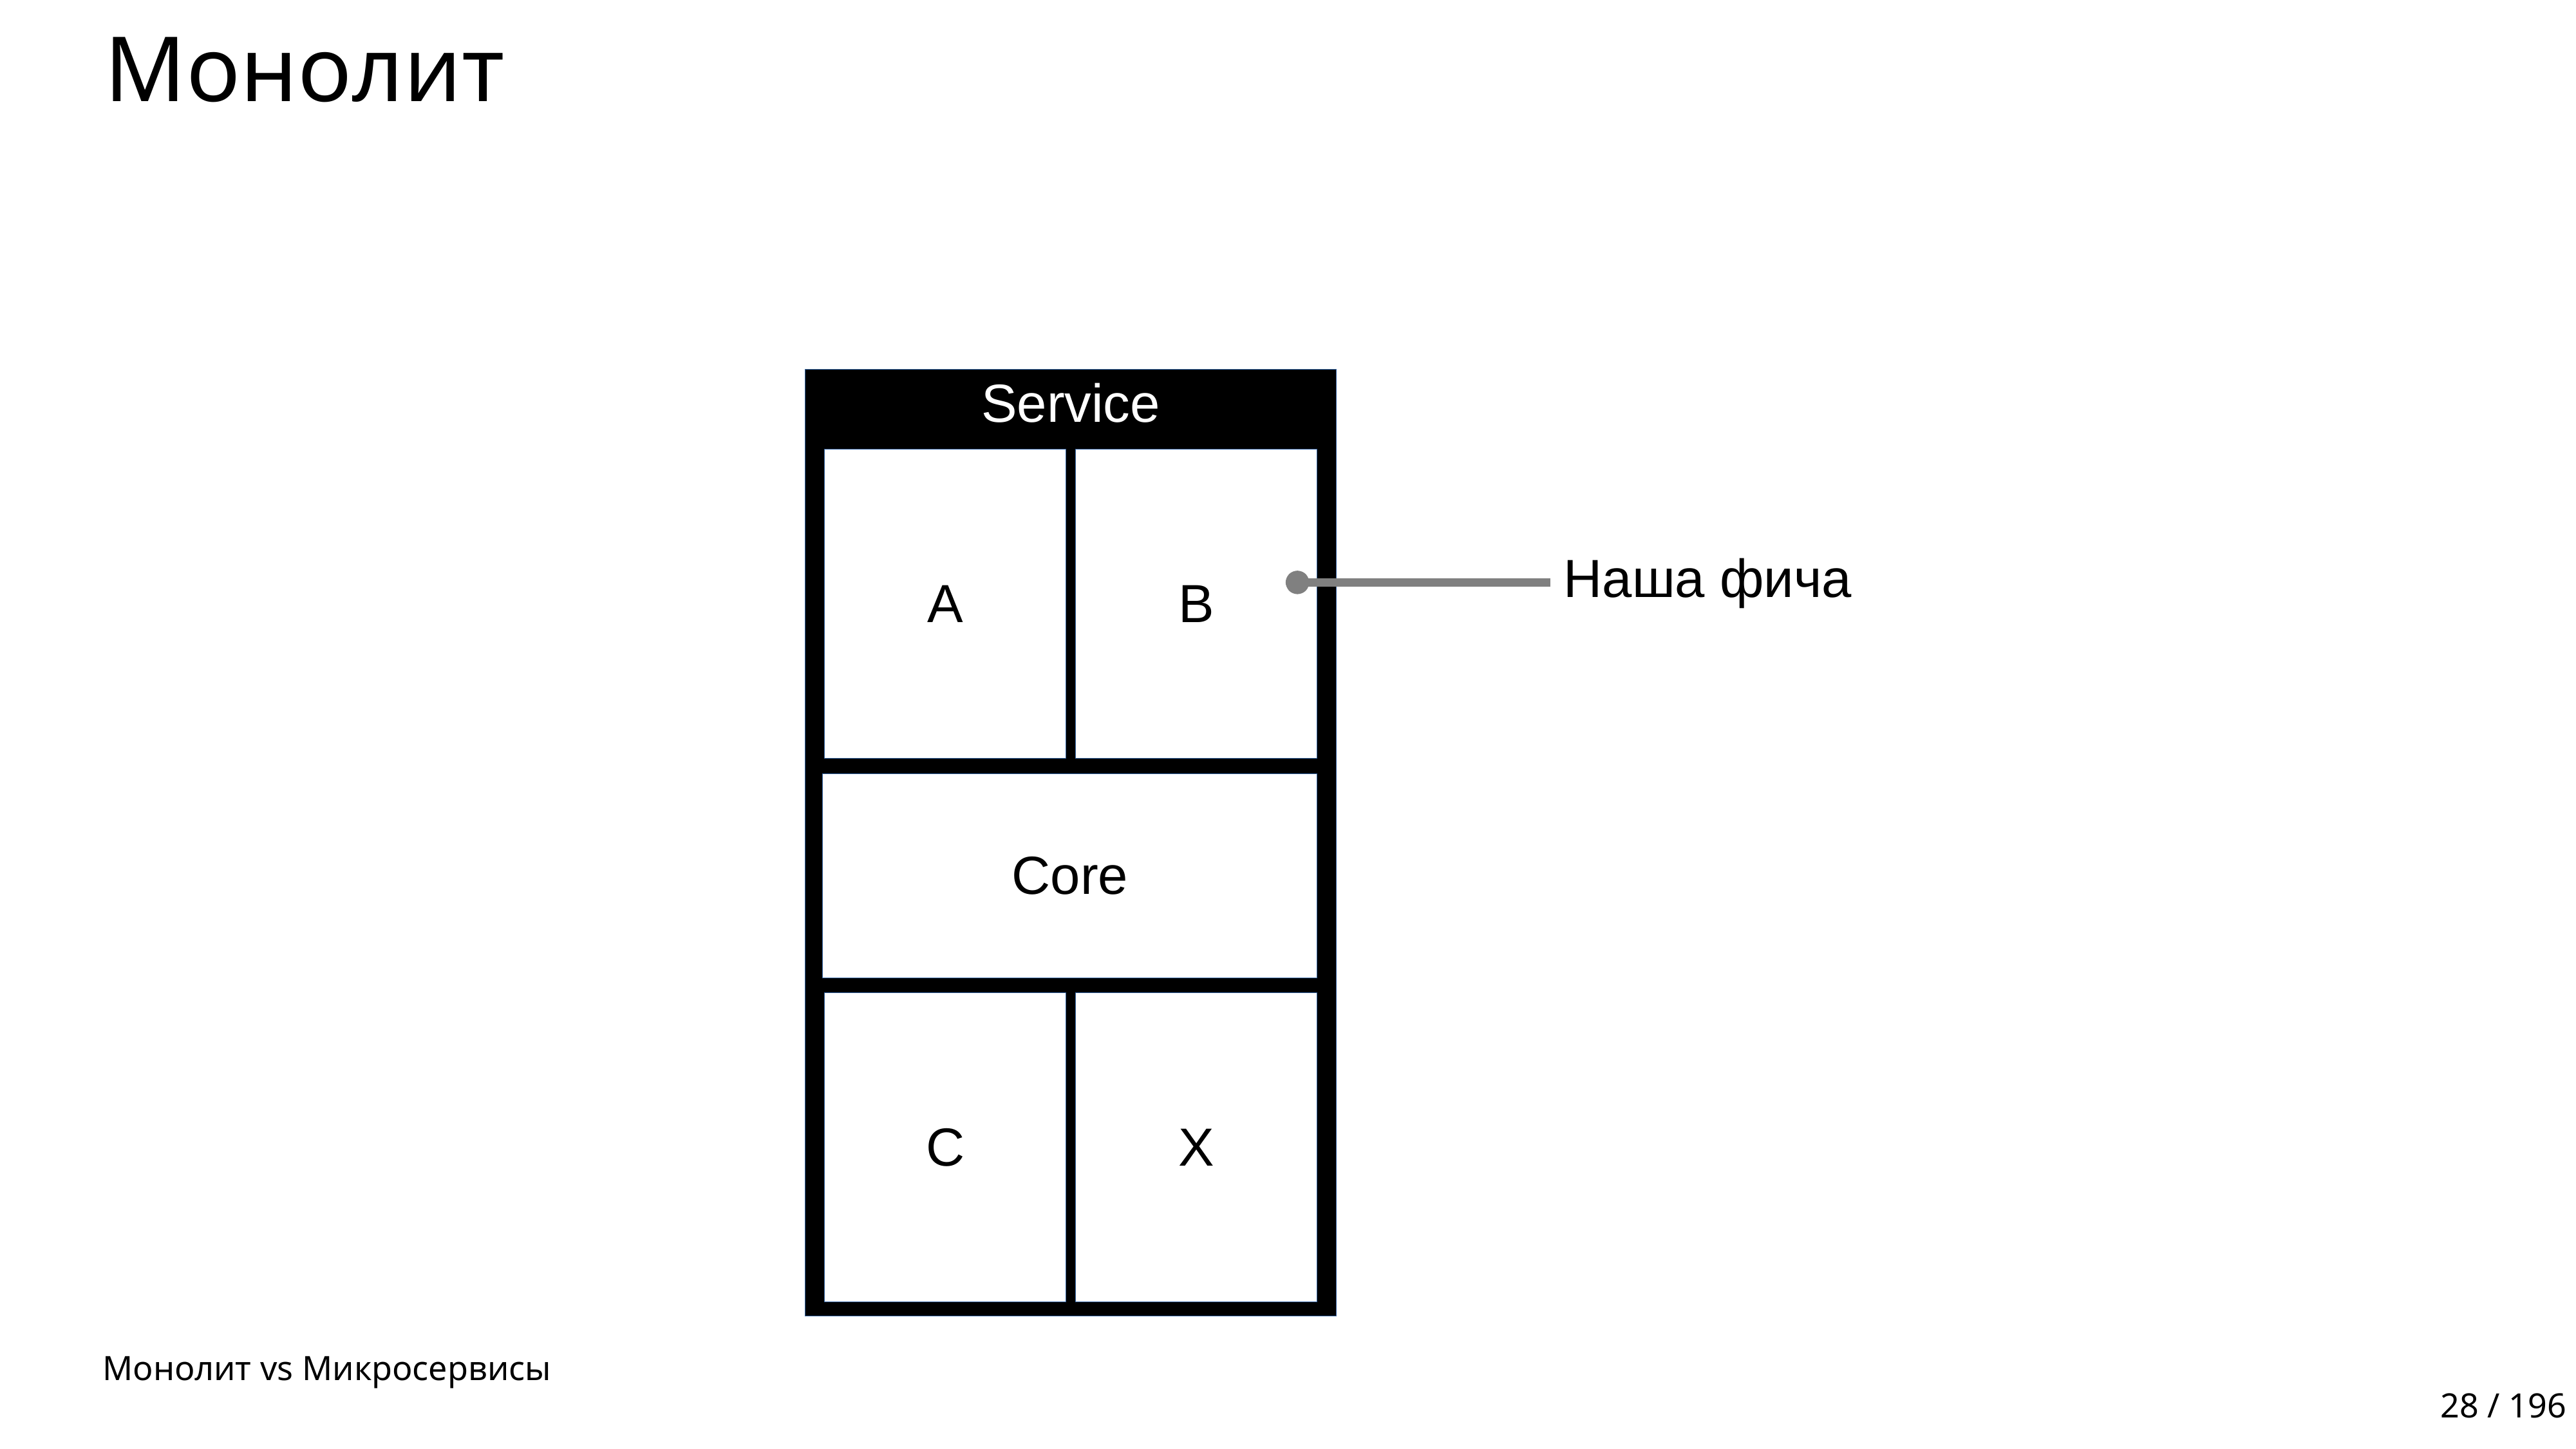

Монолит
Service
A
B
Наша фича
Core
C
X
# Монолит vs Микросервисы